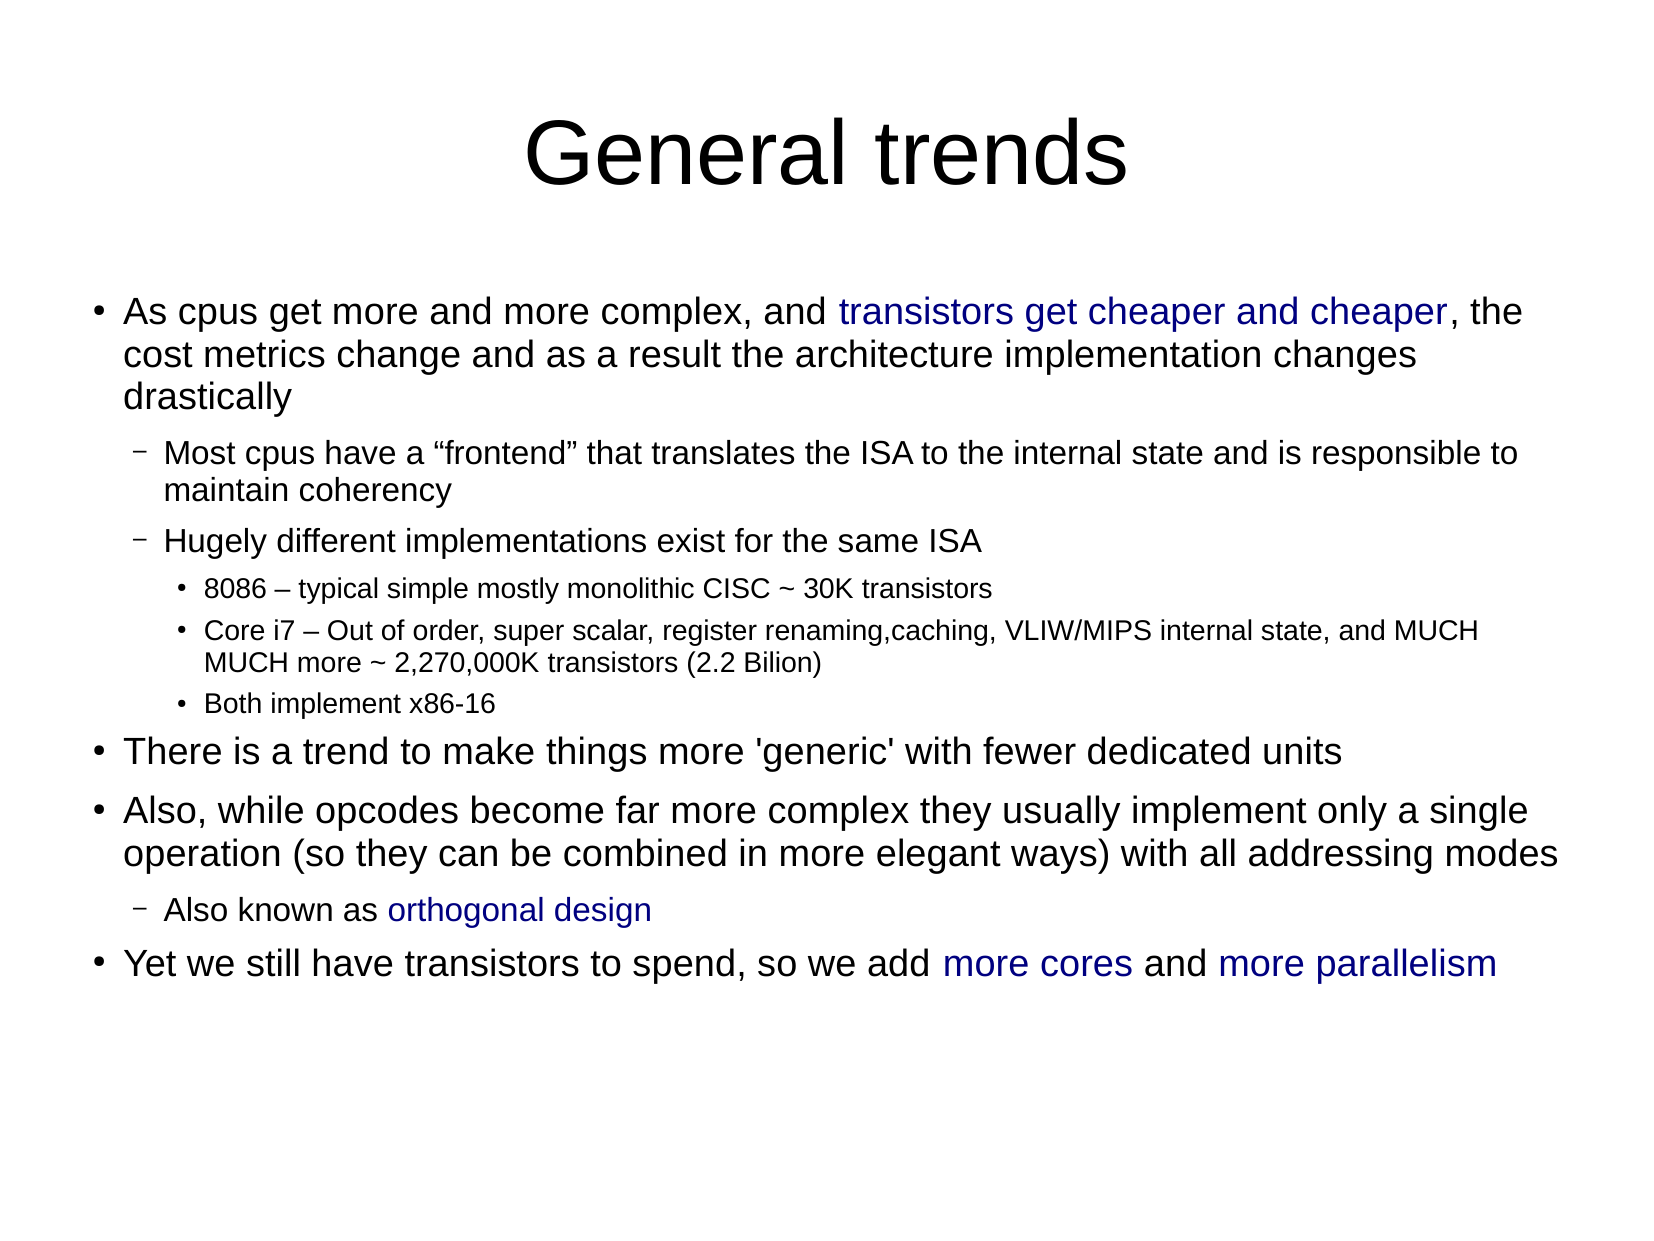

# General trends
As cpus get more and more complex, and transistors get cheaper and cheaper, the cost metrics change and as a result the architecture implementation changes drastically
Most cpus have a “frontend” that translates the ISA to the internal state and is responsible to maintain coherency
Hugely different implementations exist for the same ISA
8086 – typical simple mostly monolithic CISC ~ 30K transistors
Core i7 – Out of order, super scalar, register renaming,caching, VLIW/MIPS internal state, and MUCH MUCH more ~ 2,270,000K transistors (2.2 Bilion)
Both implement x86-16
There is a trend to make things more 'generic' with fewer dedicated units
Also, while opcodes become far more complex they usually implement only a single operation (so they can be combined in more elegant ways) with all addressing modes
Also known as orthogonal design
Yet we still have transistors to spend, so we add more cores and more parallelism